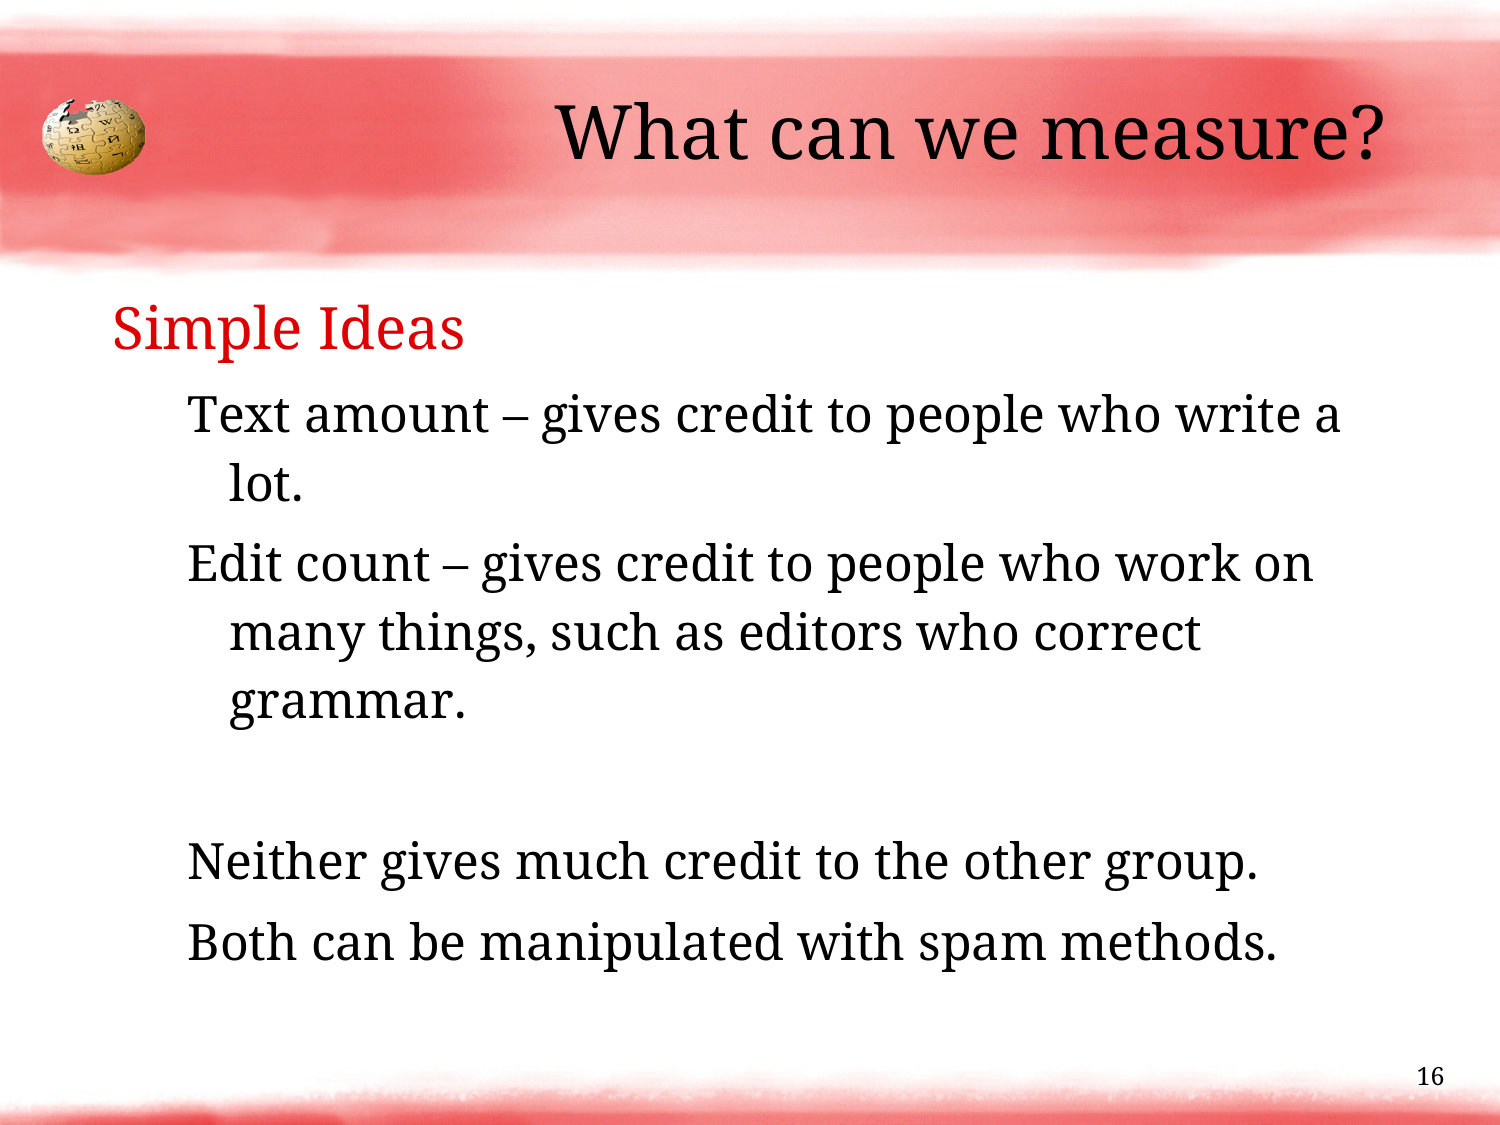

# What can we measure?
Simple Ideas
Text amount – gives credit to people who write a lot.
Edit count – gives credit to people who work on many things, such as editors who correct grammar.
Neither gives much credit to the other group.
Both can be manipulated with spam methods.
16